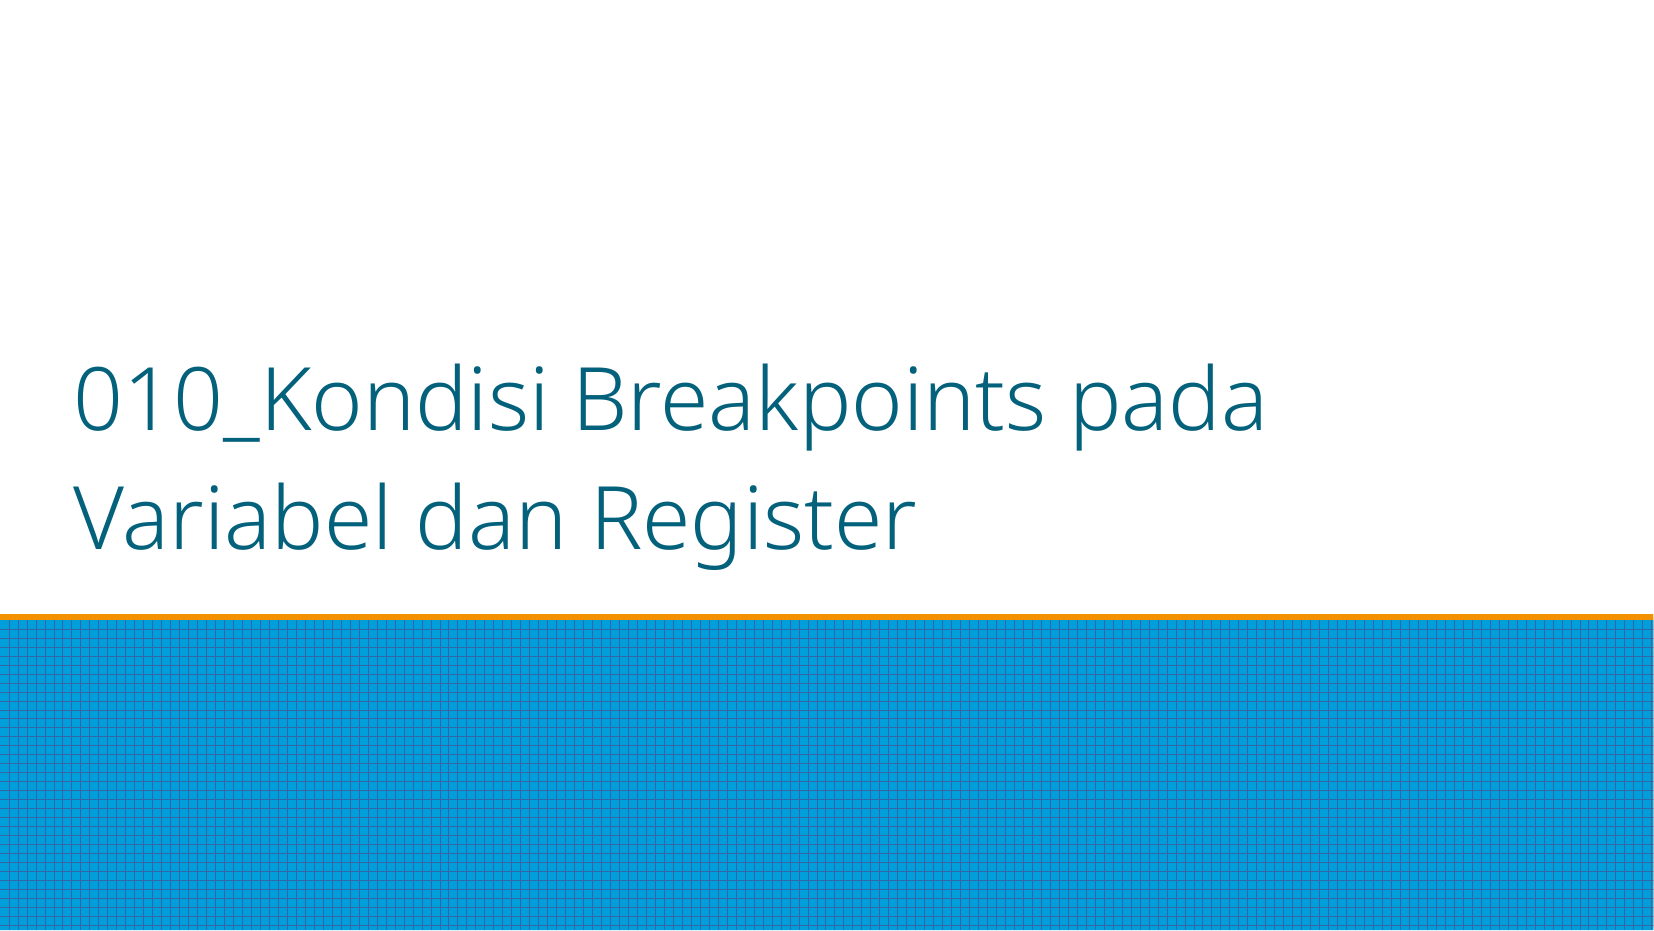

# 010_Kondisi Breakpoints pada Variabel dan Register